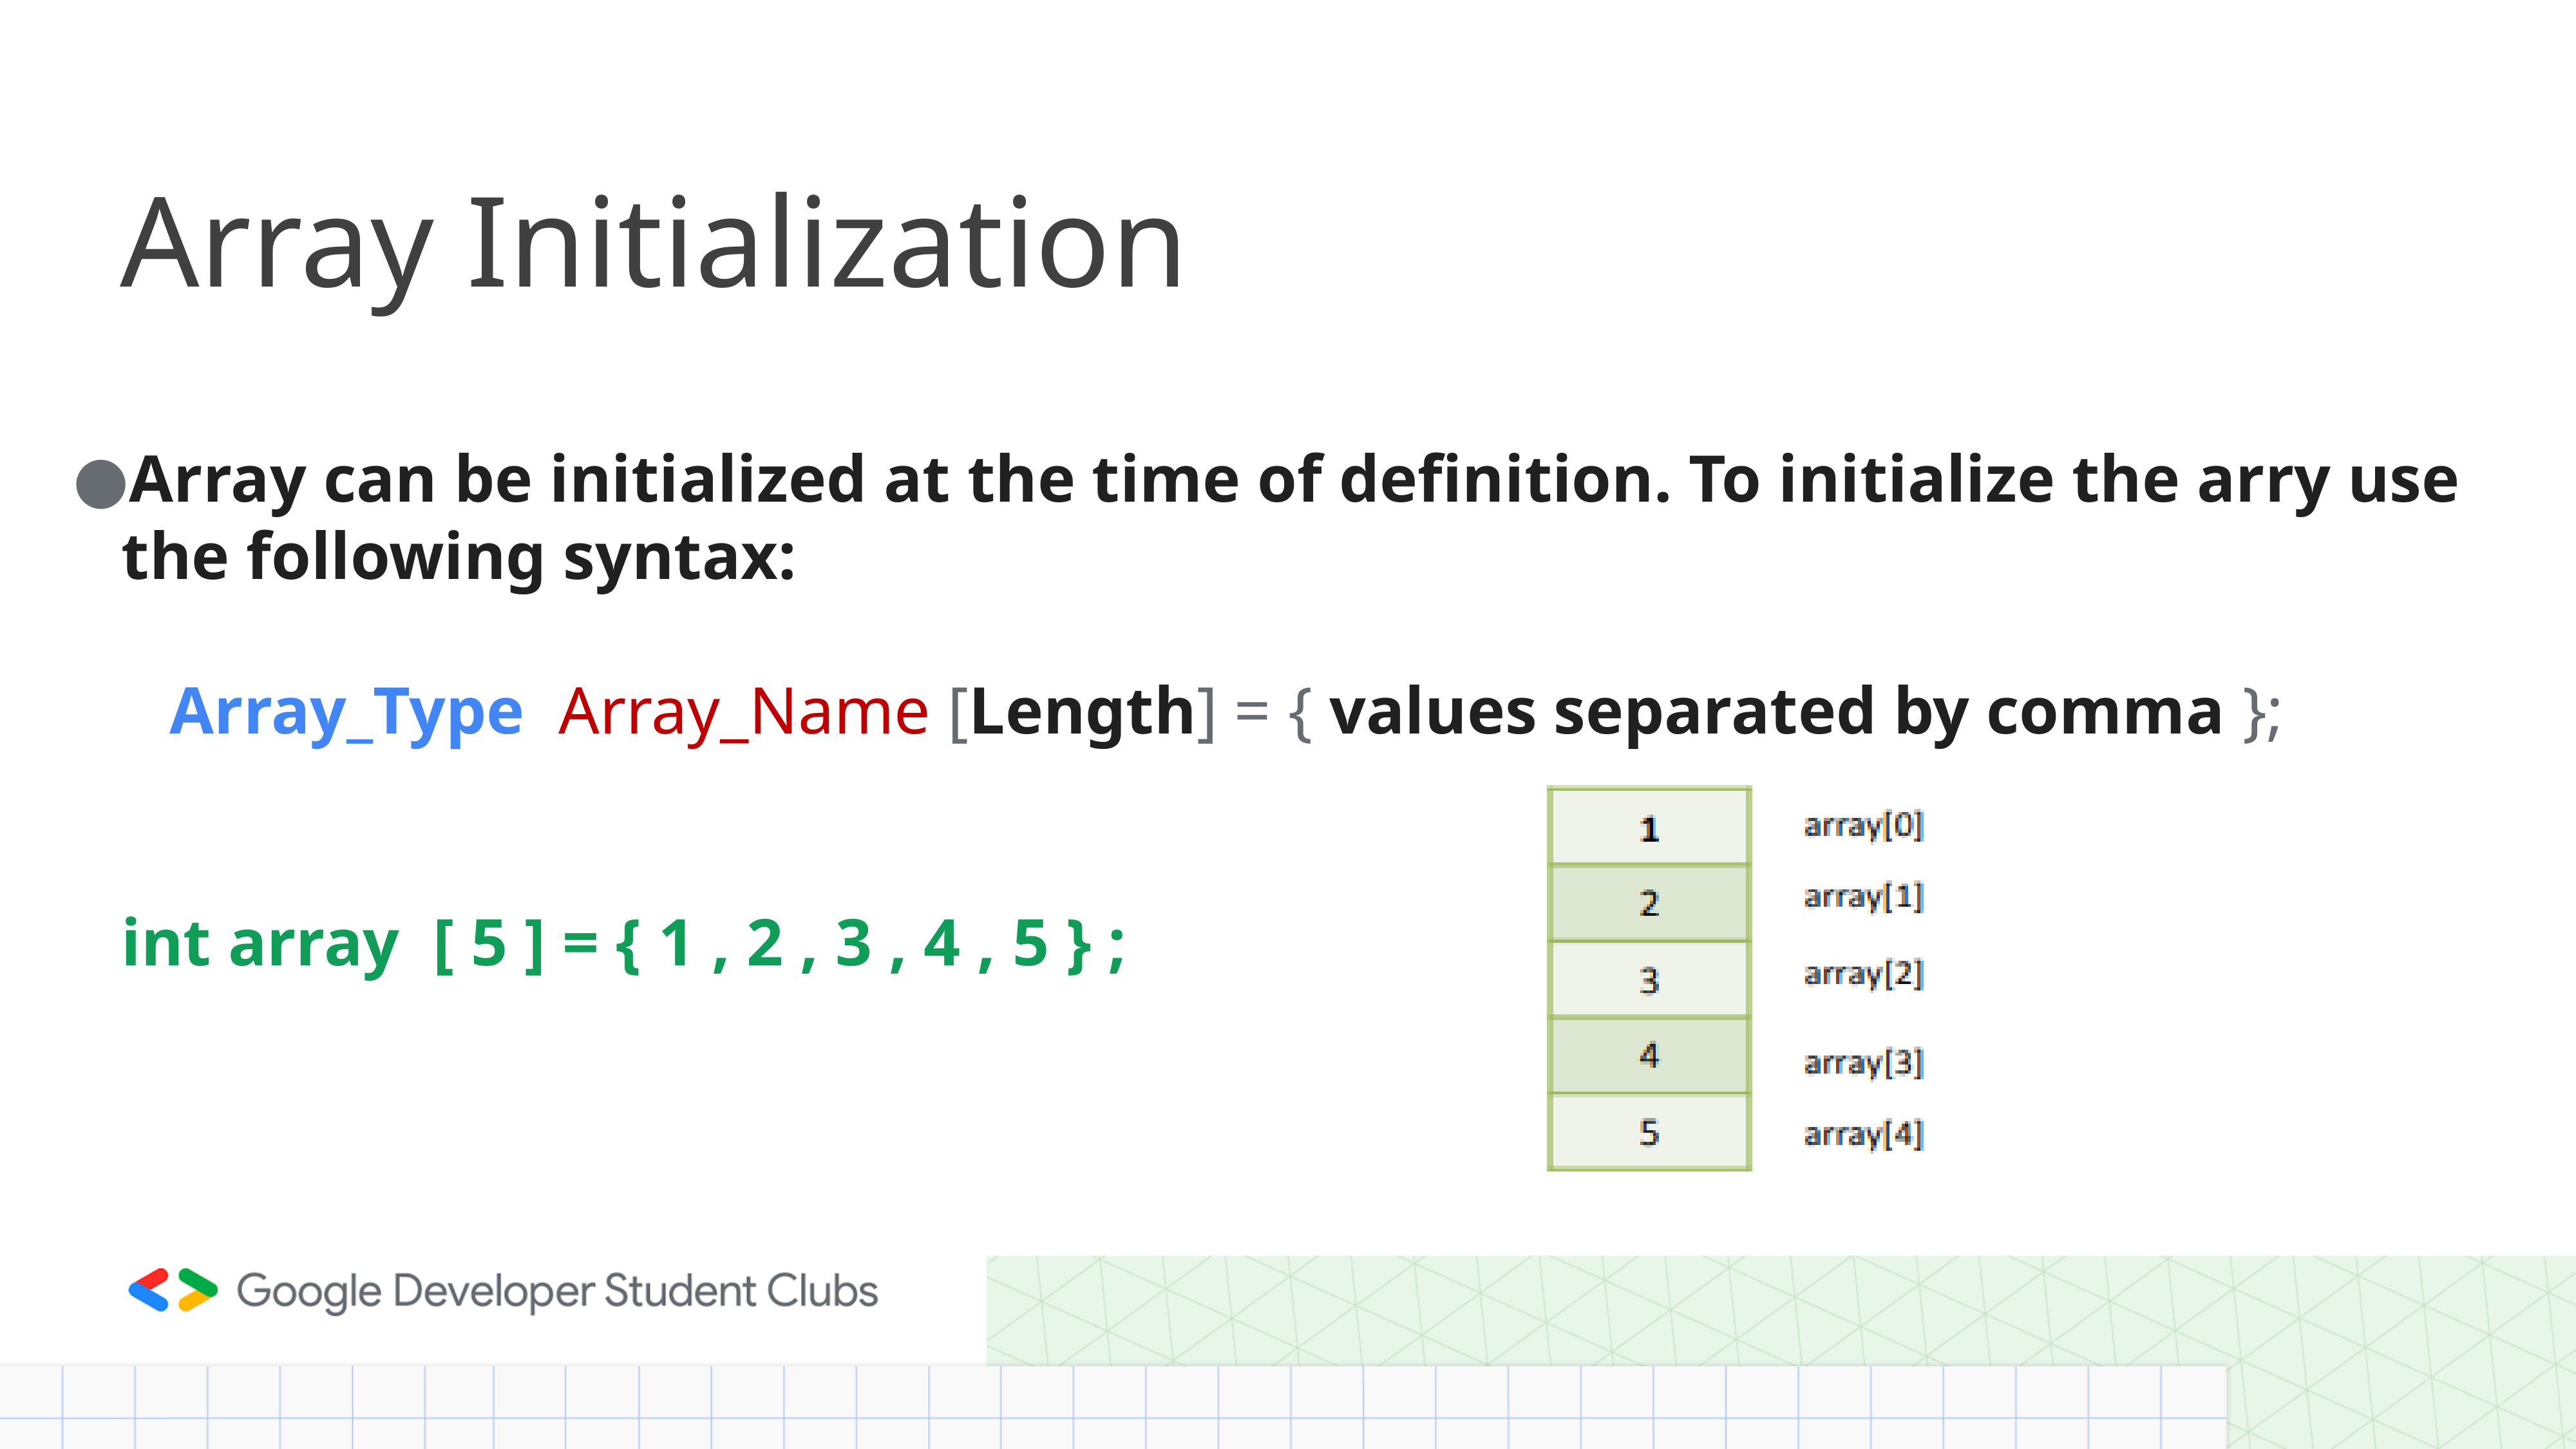

Array Initialization
# Array can be initialized at the time of definition. To initialize the arry use the following syntax:
		Array_Type Array_Name [Length] = { values separated by comma };
	int array [ 5 ] = { 1 , 2 , 3 , 4 , 5 } ;